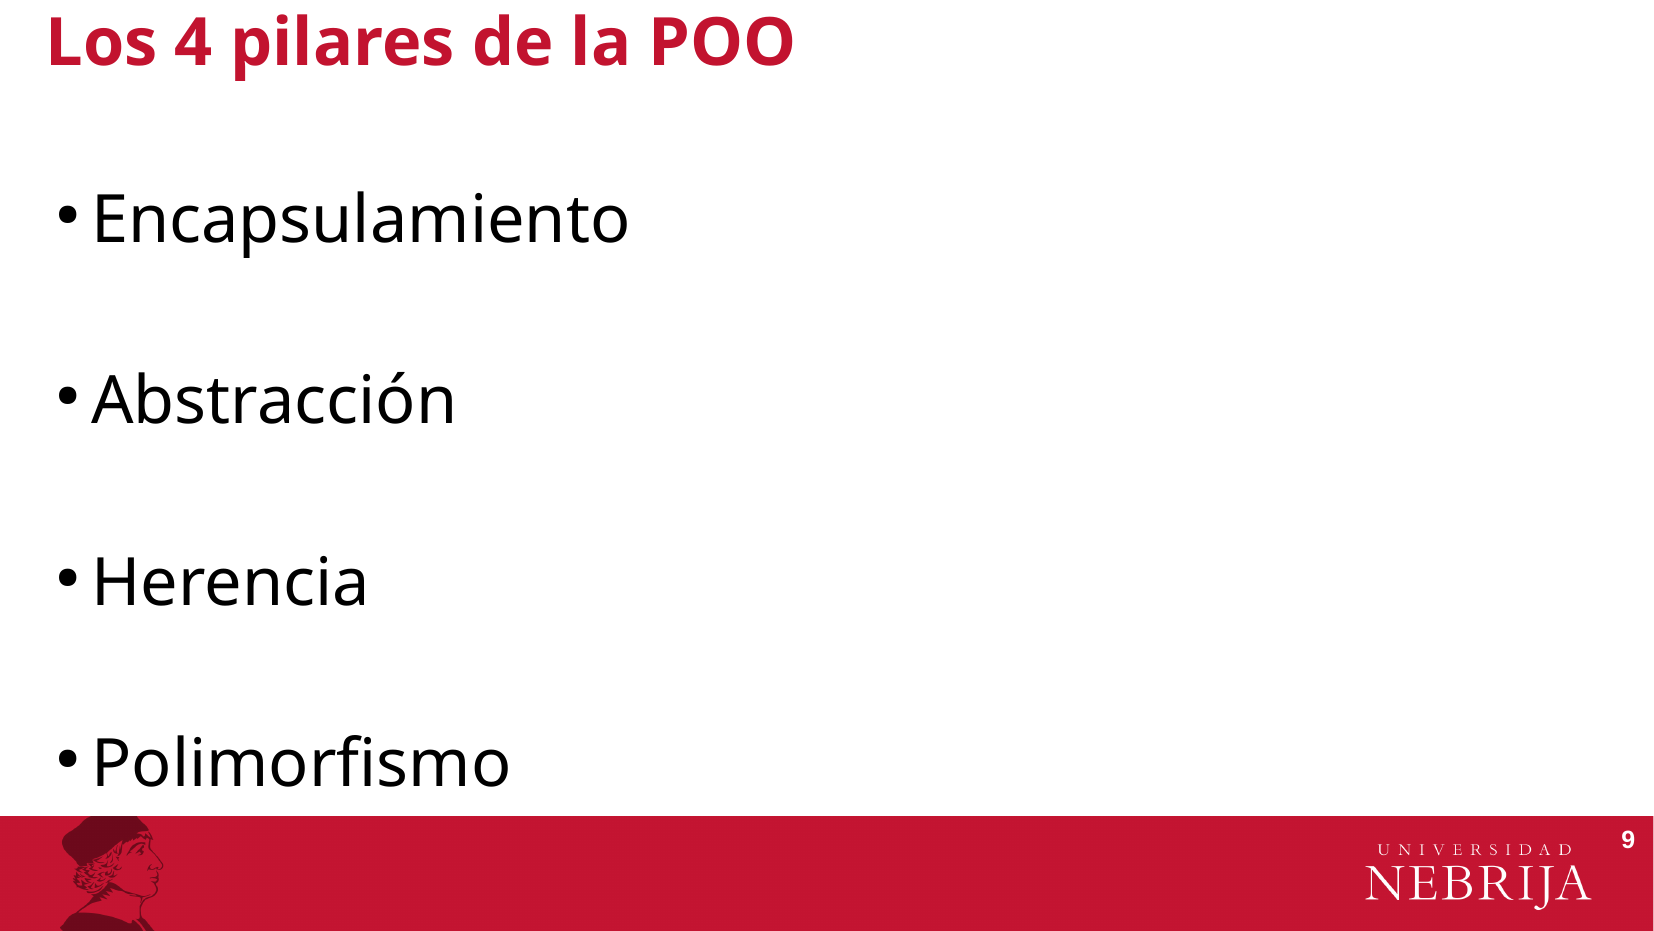

Los 4 pilares de la POO
Encapsulamiento
Abstracción
Herencia
Polimorfismo